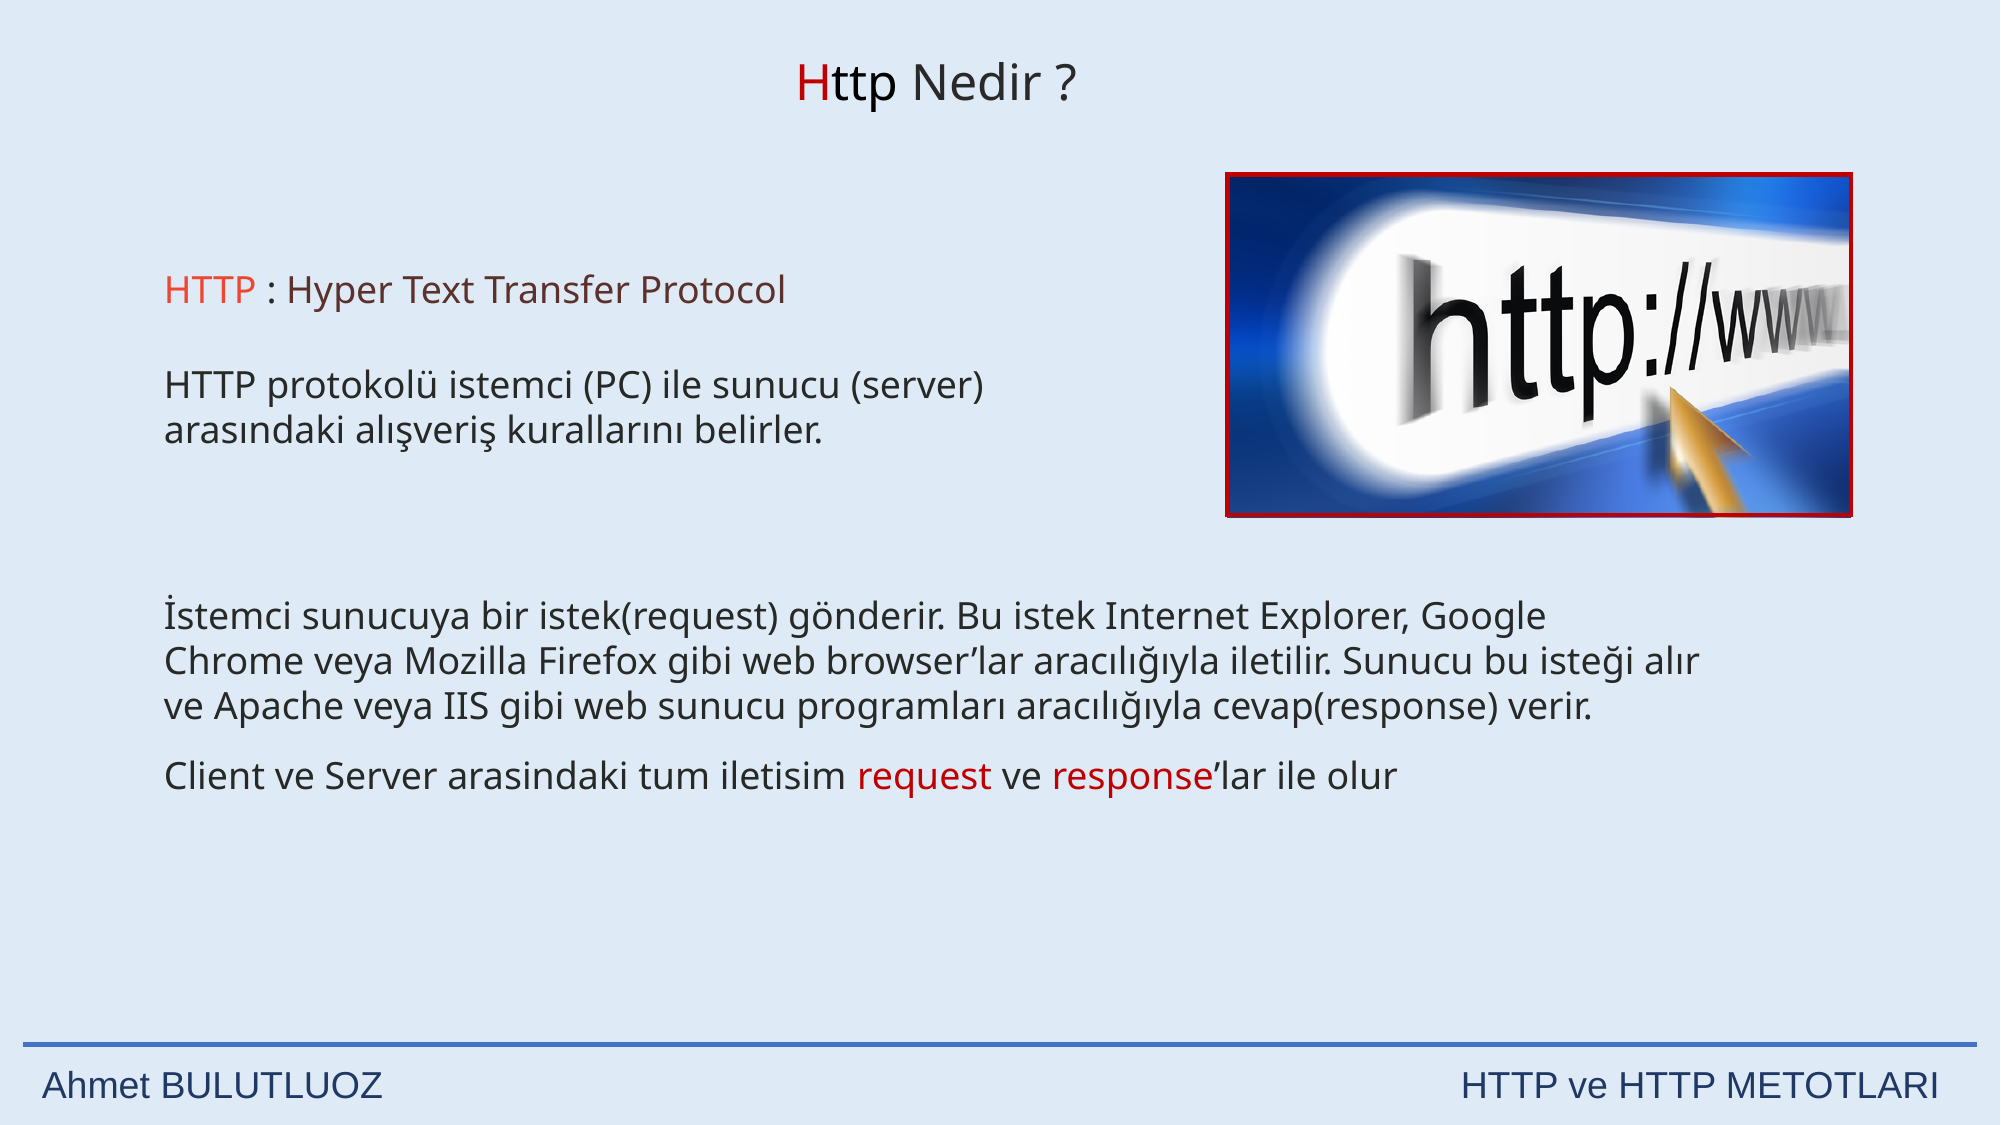

Http Nedir ?
HTTP : Hyper Text Transfer Protocol
HTTP protokolü istemci (PC) ile sunucu (server) arasındaki alışveriş kurallarını belirler.
İstemci sunucuya bir istek(request) gönderir. Bu istek Internet Explorer, Google Chrome veya Mozilla Firefox gibi web browser’lar aracılığıyla iletilir. Sunucu bu isteği alır ve Apache veya IIS gibi web sunucu programları aracılığıyla cevap(response) verir.
Client ve Server arasindaki tum iletisim request ve response’lar ile olur
Ahmet BULUTLUOZ HTTP ve HTTP METOTLARI